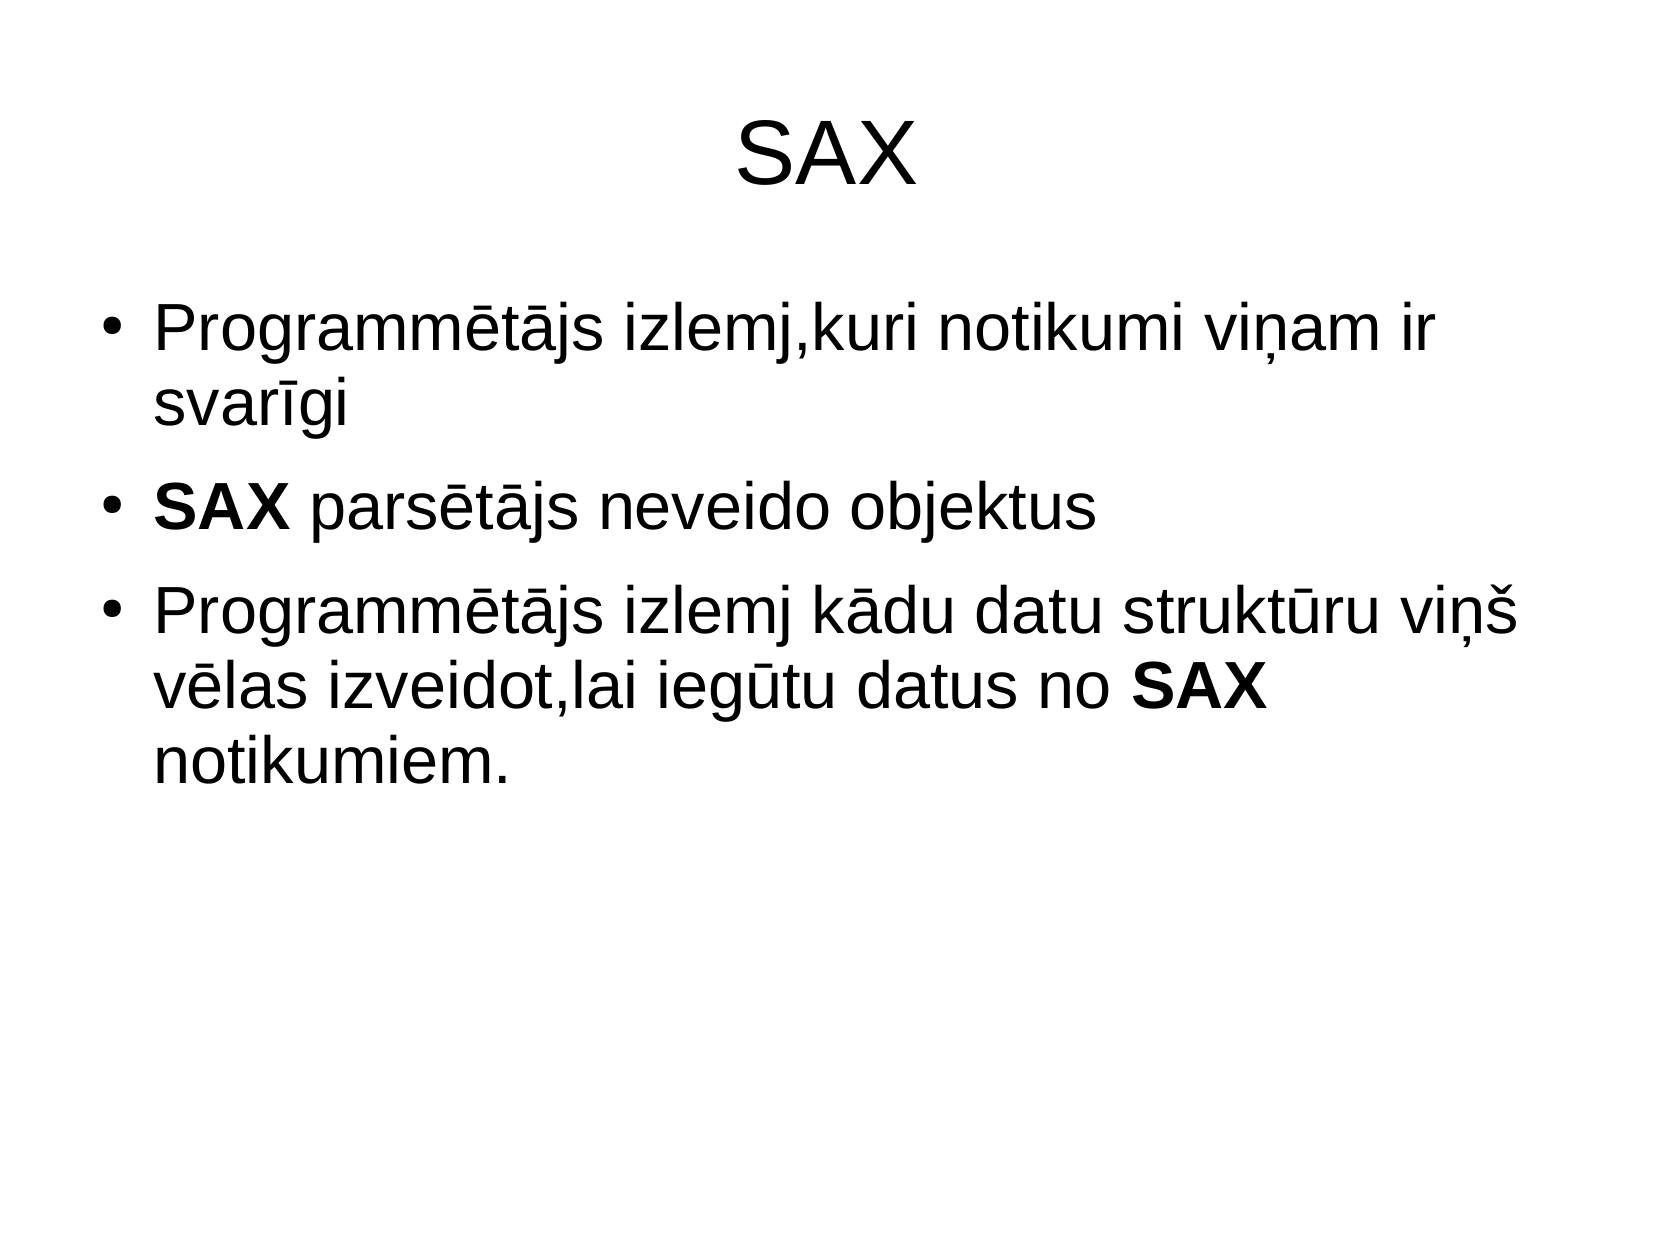

# SAX
Programmētājs izlemj,kuri notikumi viņam ir svarīgi
SAX parsētājs neveido objektus
Programmētājs izlemj kādu datu struktūru viņš vēlas izveidot,lai iegūtu datus no SAX notikumiem.